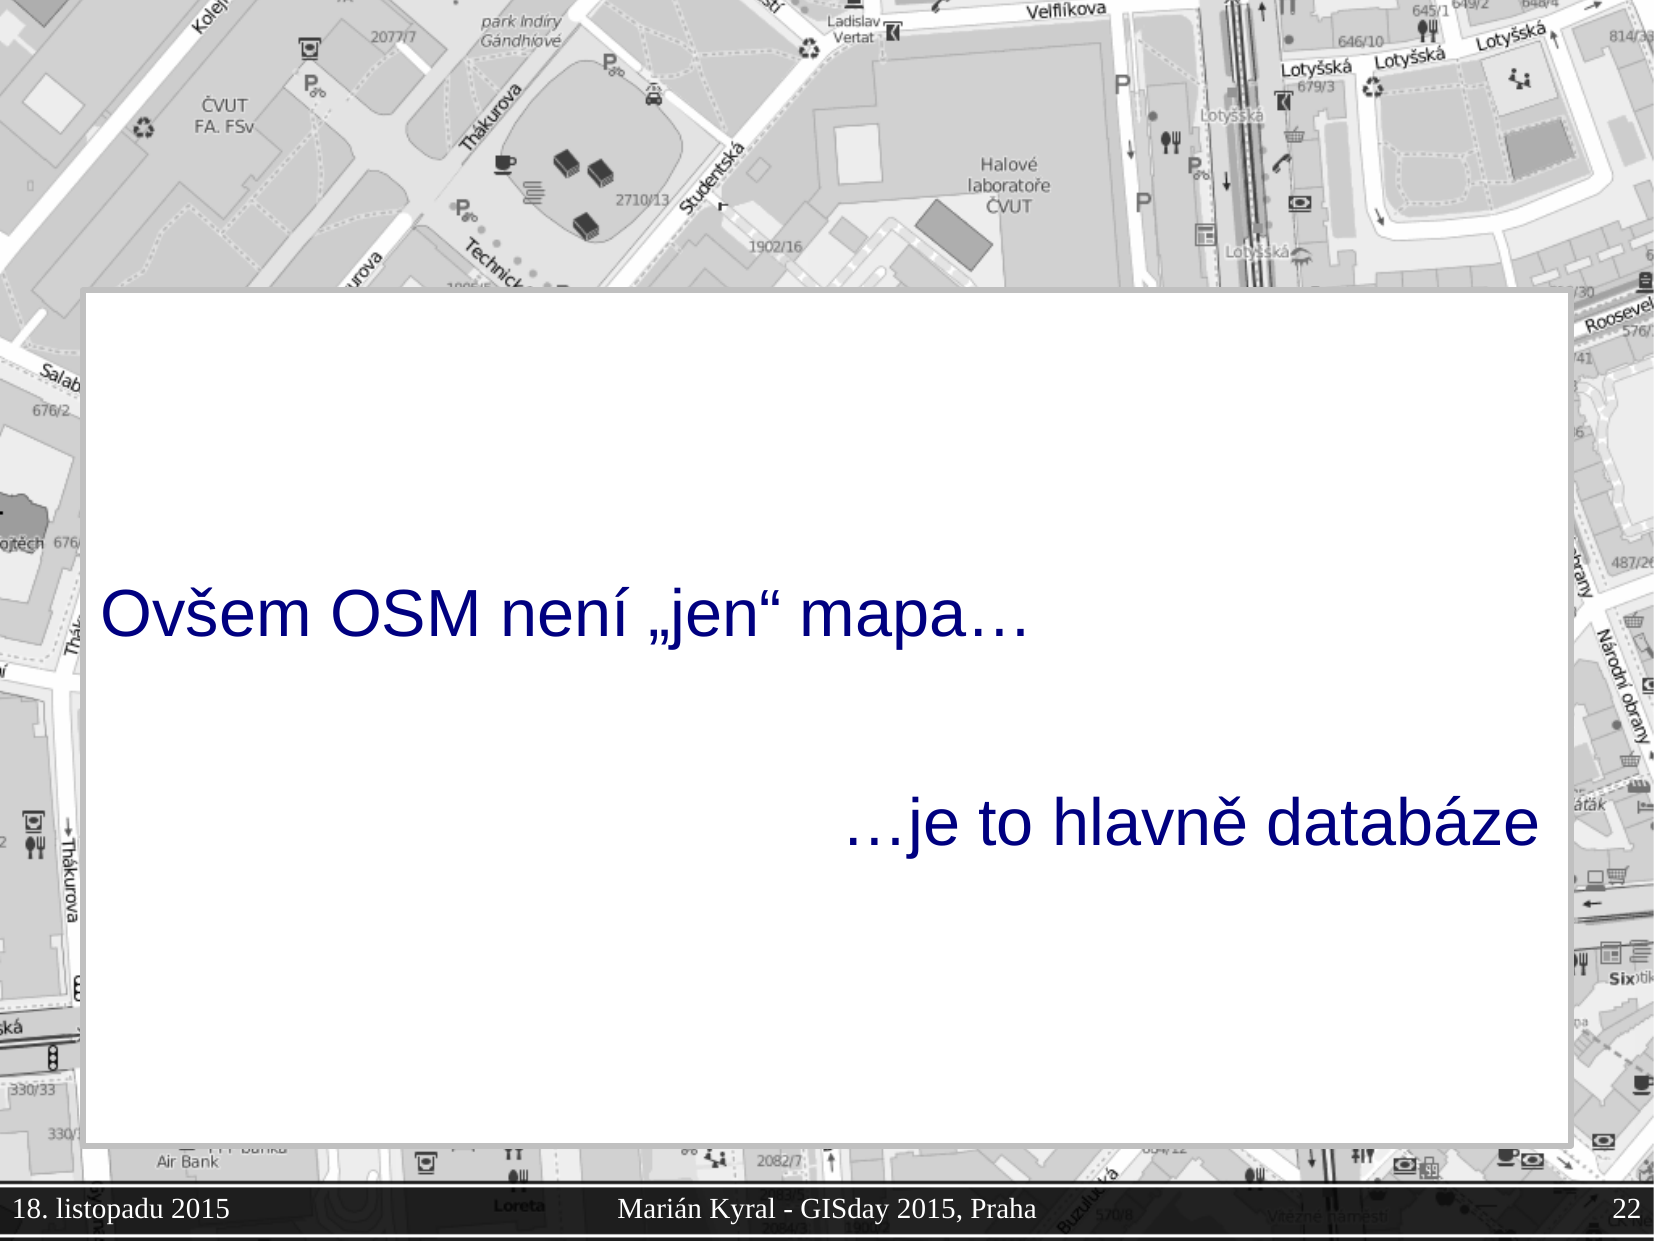

#
Ovšem OSM není „jen“ mapa…
…je to hlavně databáze
18. listopadu 2015
Marián Kyral - GISday 2015, Praha
22